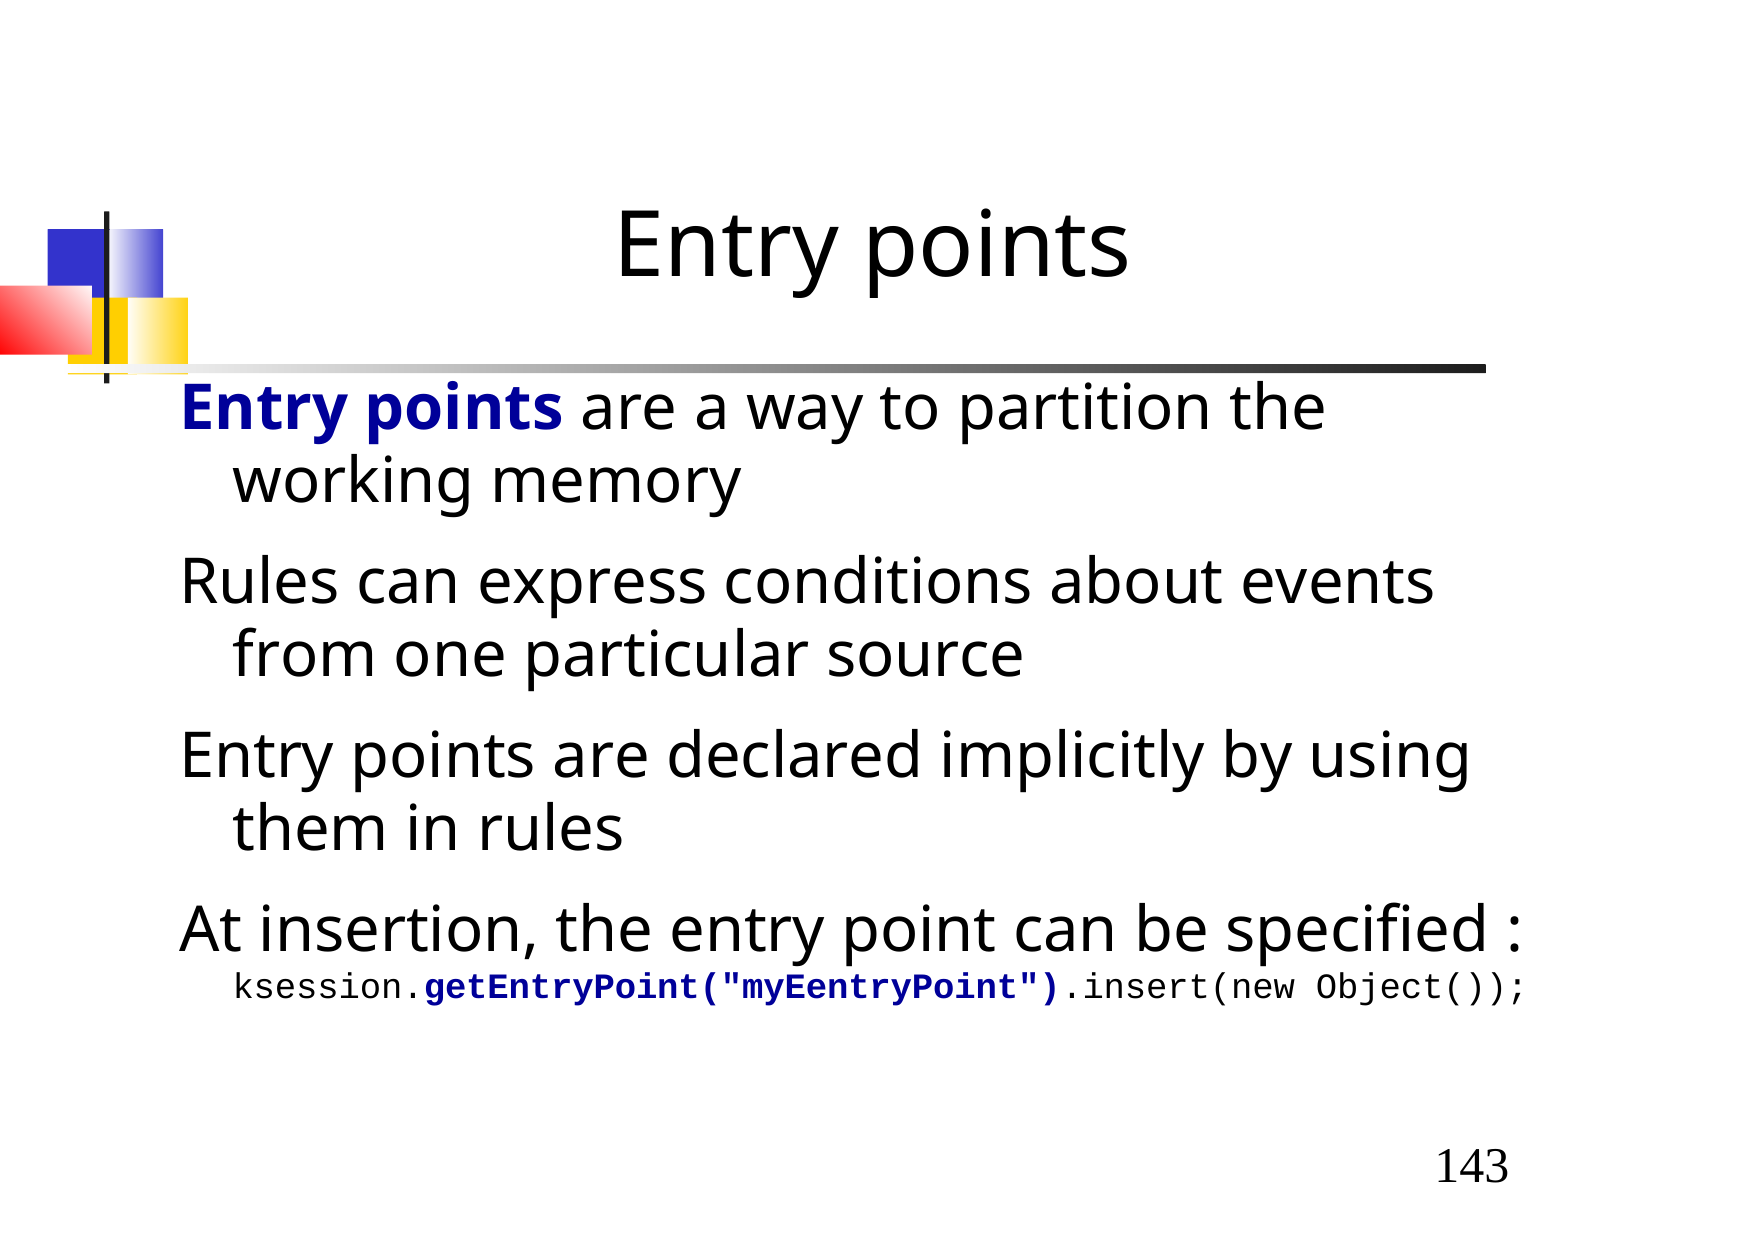

# Entry points
Entry points are a way to partition the working memory
Rules can express conditions about events from one particular source
Entry points are declared implicitly by using them in rules
At insertion, the entry point can be specified :
ksession.getEntryPoint("myEentryPoint").insert(new Object());